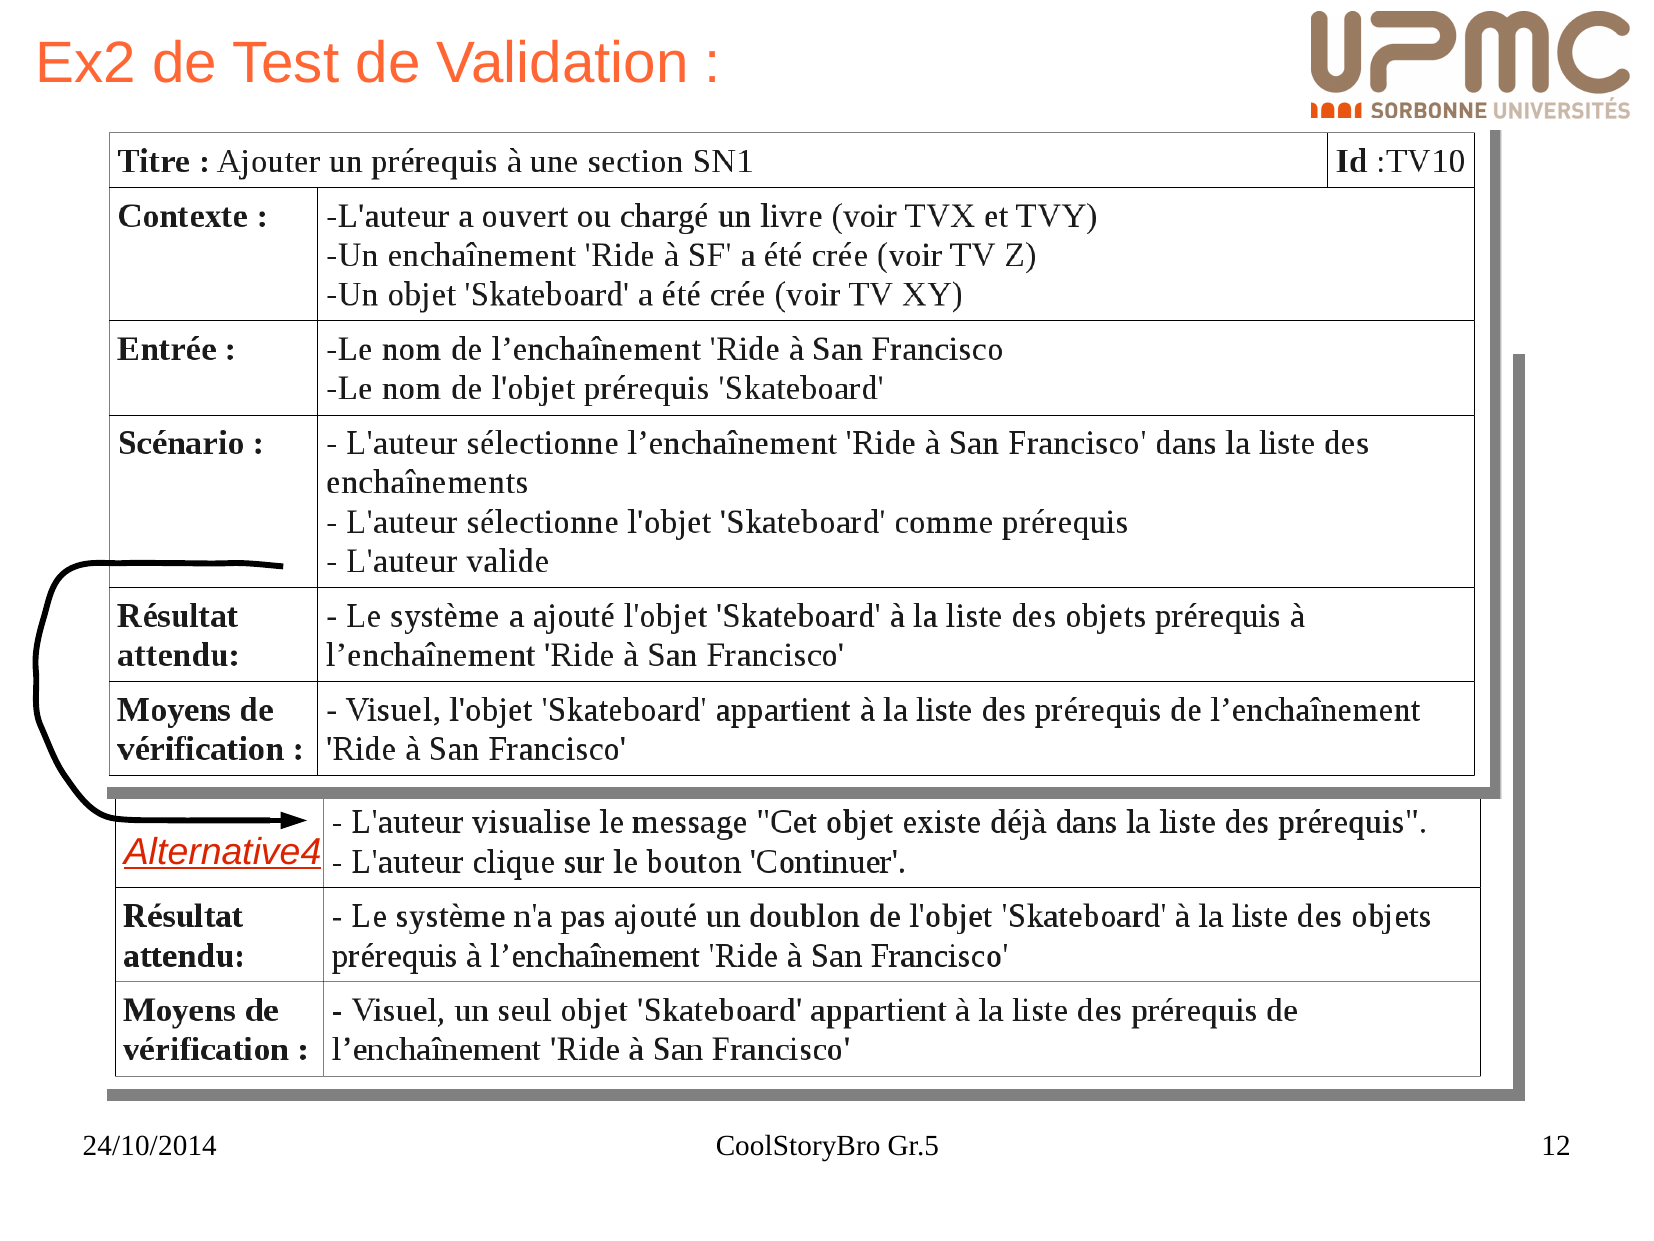

# Ex2 de Test de Validation :
Alternative4
24/10/2014
CoolStoryBro Gr.5
12